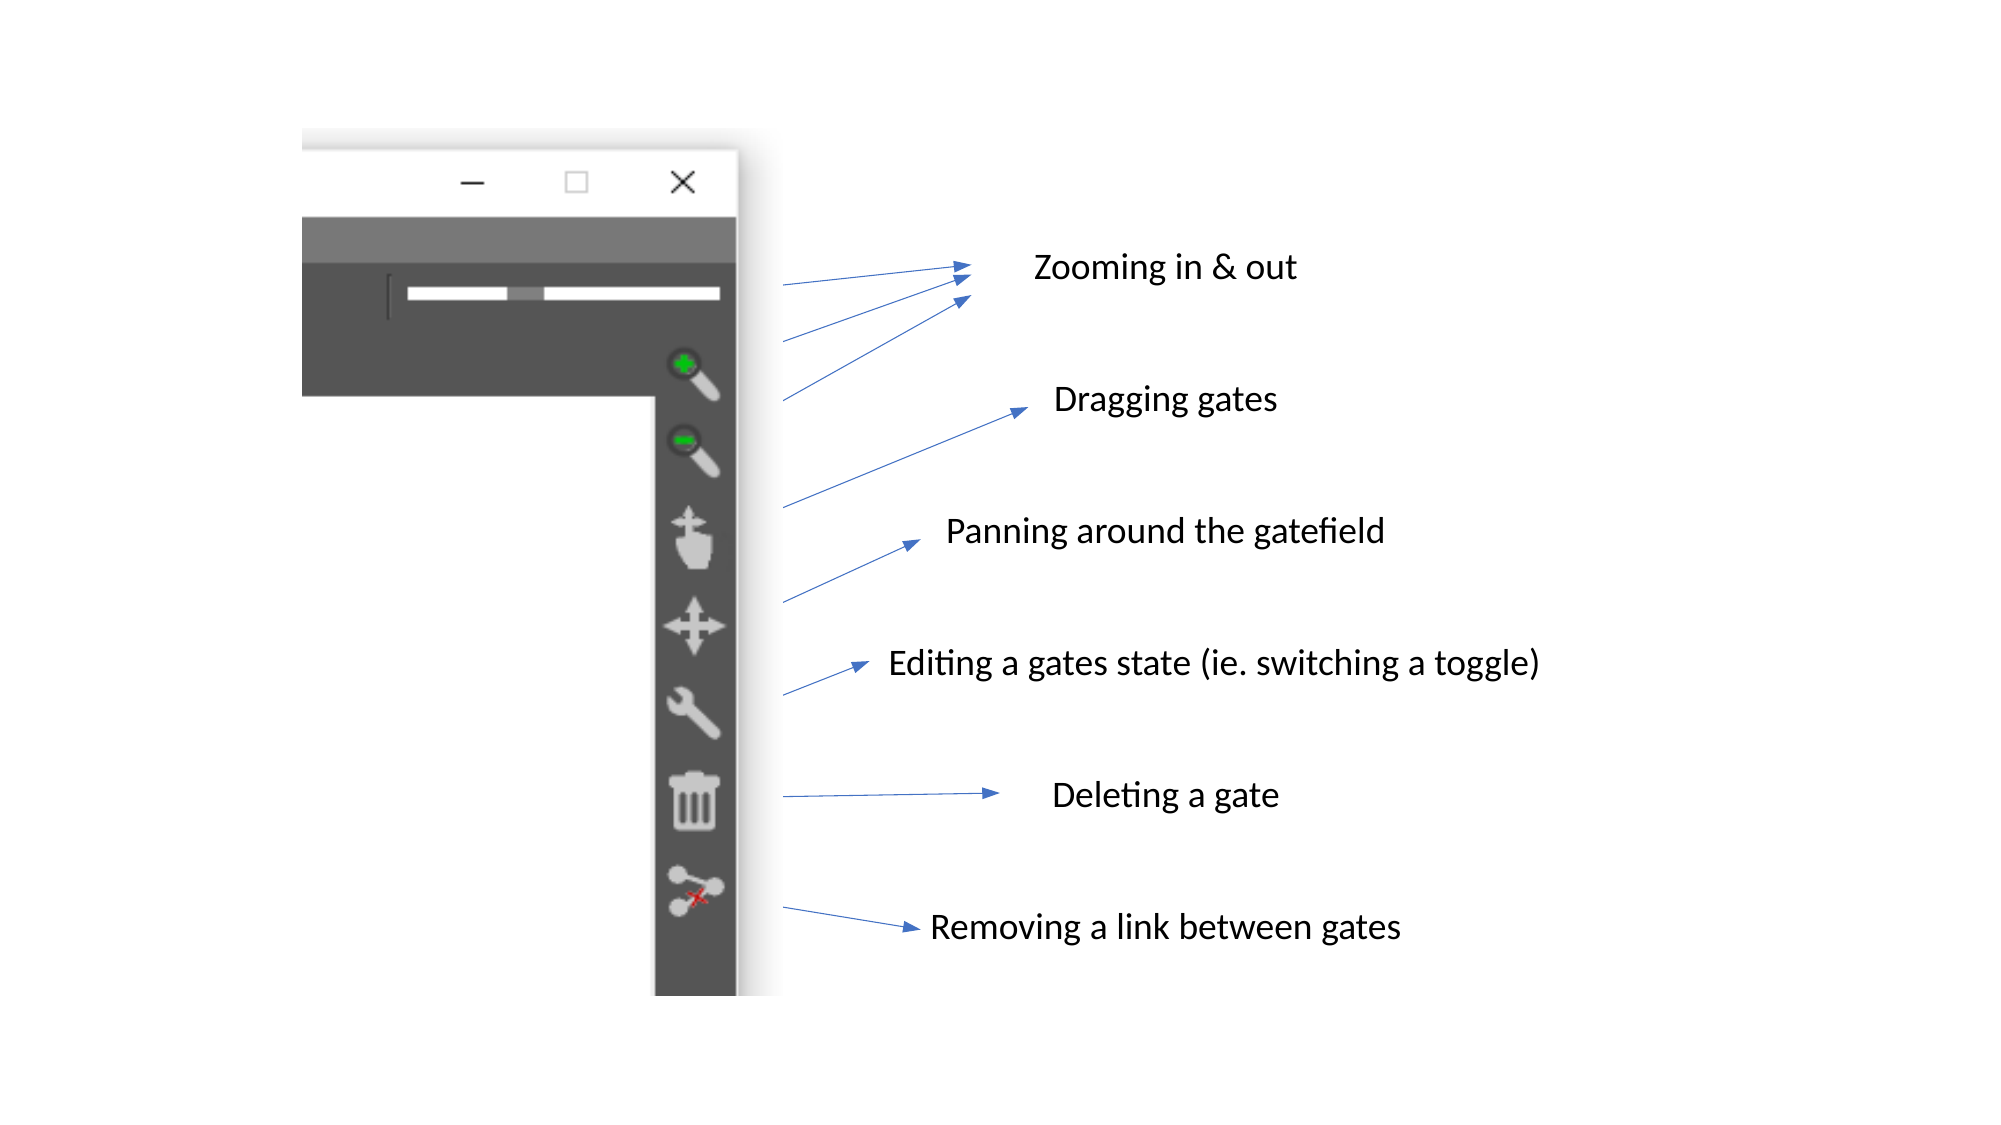

Zooming in & out
Dragging gates
Panning around the gatefield
Editing a gates state (ie. switching a toggle)
Deleting a gate
Removing a link between gates